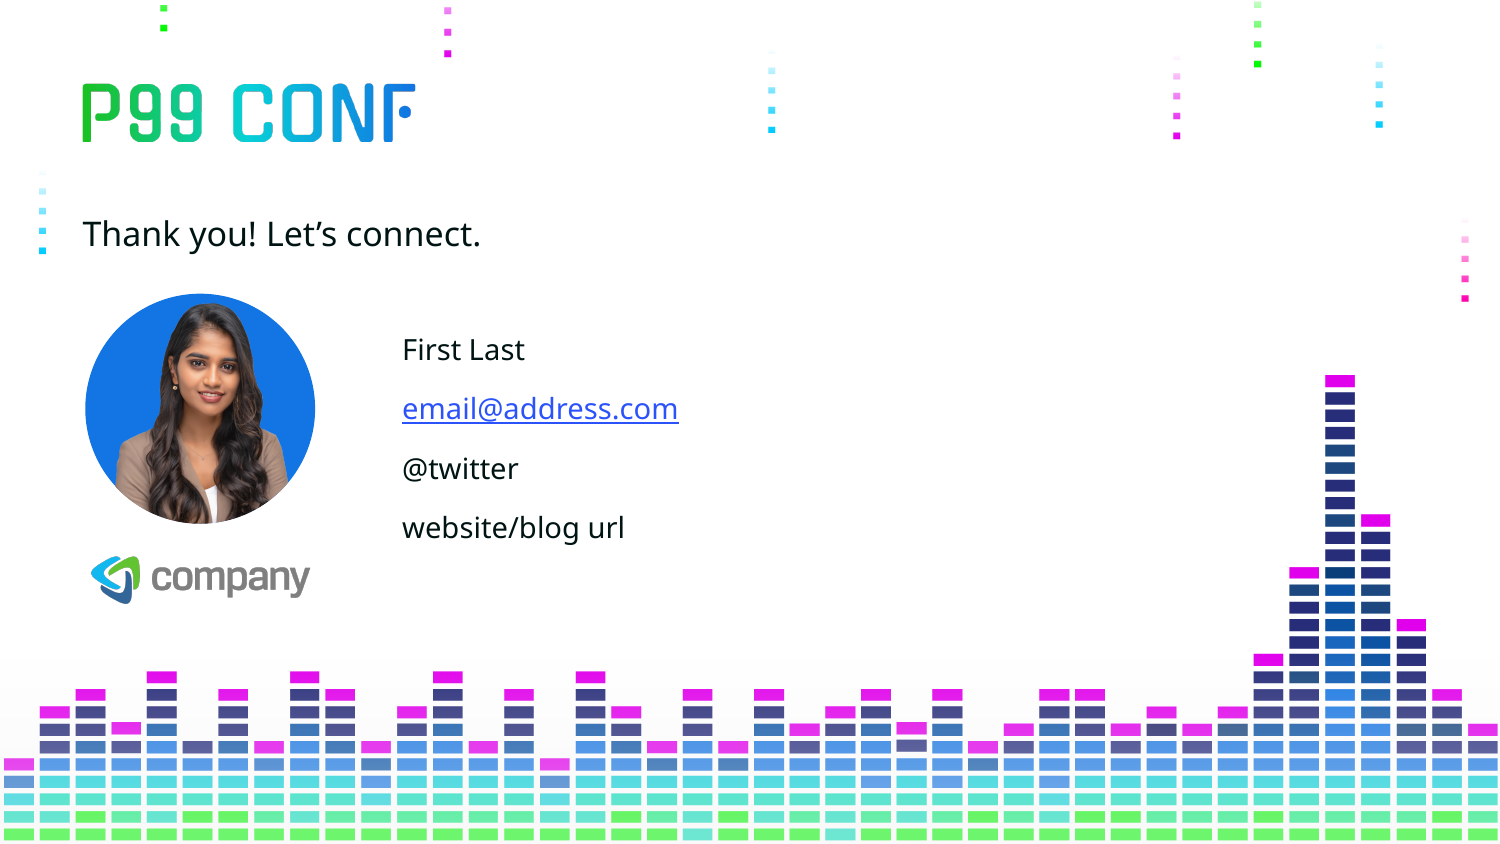

# Thank you! Let’s connect.
First Last
email@address.com
@twitter
website/blog url